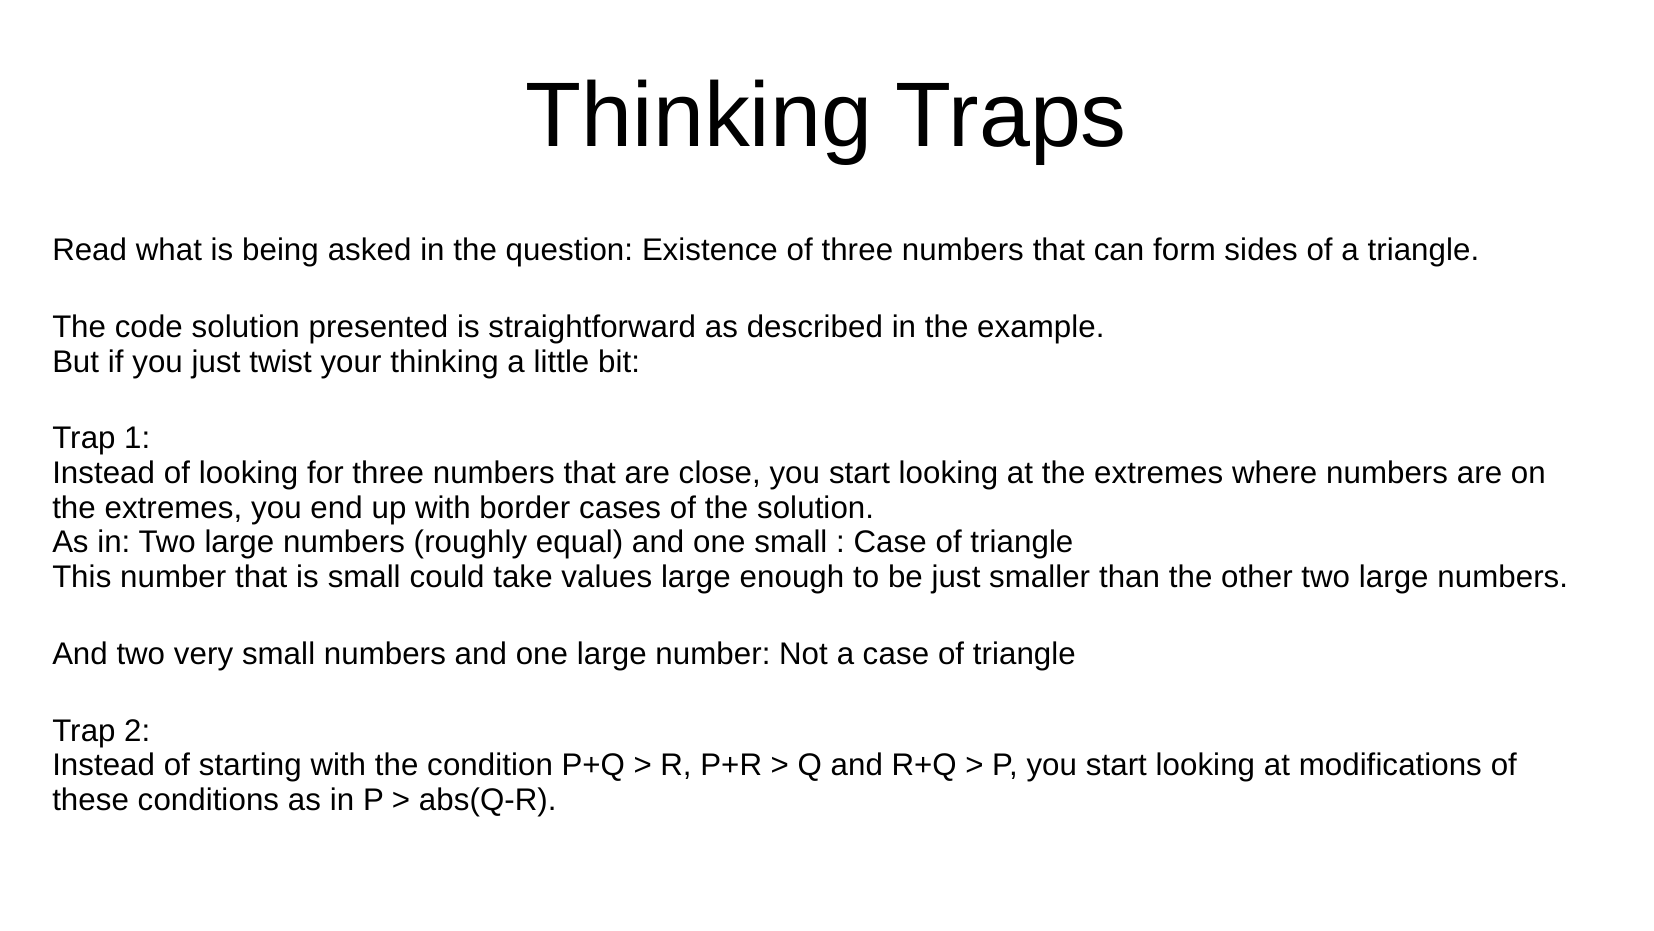

# Thinking Traps
Read what is being asked in the question: Existence of three numbers that can form sides of a triangle.
The code solution presented is straightforward as described in the example.
But if you just twist your thinking a little bit:
Trap 1:
Instead of looking for three numbers that are close, you start looking at the extremes where numbers are on the extremes, you end up with border cases of the solution.
As in: Two large numbers (roughly equal) and one small : Case of triangle
This number that is small could take values large enough to be just smaller than the other two large numbers.
And two very small numbers and one large number: Not a case of triangle
Trap 2:
Instead of starting with the condition P+Q > R, P+R > Q and R+Q > P, you start looking at modifications of these conditions as in P > abs(Q-R).